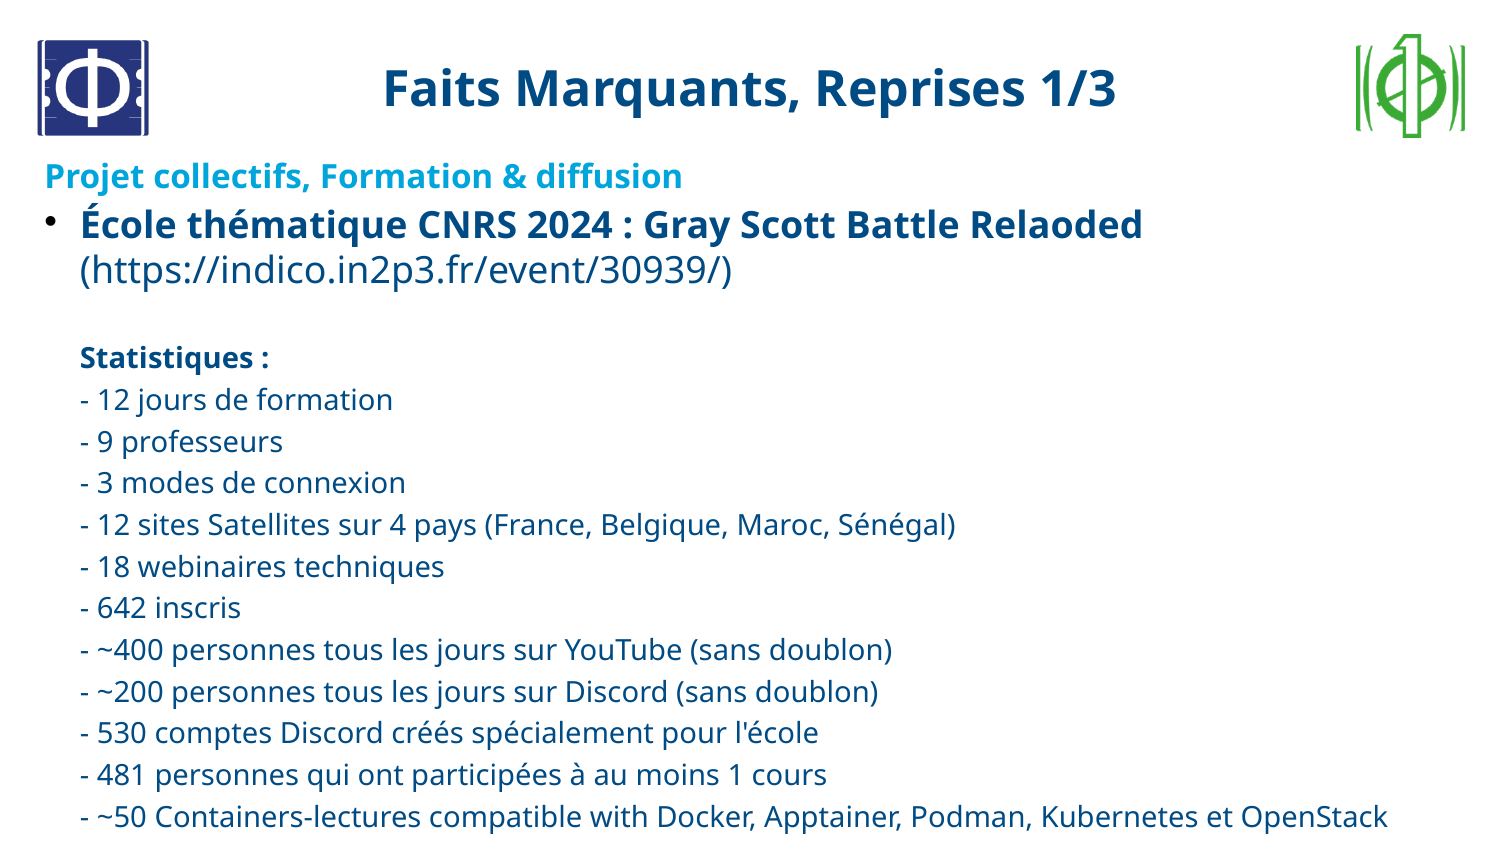

Faits Marquants, Reprises 1/3
Projet collectifs, Formation & diffusion
École thématique CNRS 2024 : Gray Scott Battle Relaoded (https://indico.in2p3.fr/event/30939/)
Statistiques :
- 12 jours de formation
- 9 professeurs
- 3 modes de connexion
- 12 sites Satellites sur 4 pays (France, Belgique, Maroc, Sénégal)
- 18 webinaires techniques
- 642 inscris
- ~400 personnes tous les jours sur YouTube (sans doublon)
- ~200 personnes tous les jours sur Discord (sans doublon)
- 530 comptes Discord créés spécialement pour l'école
- 481 personnes qui ont participées à au moins 1 cours
- ~50 Containers-lectures compatible with Docker, Apptainer, Podman, Kubernetes et OpenStack